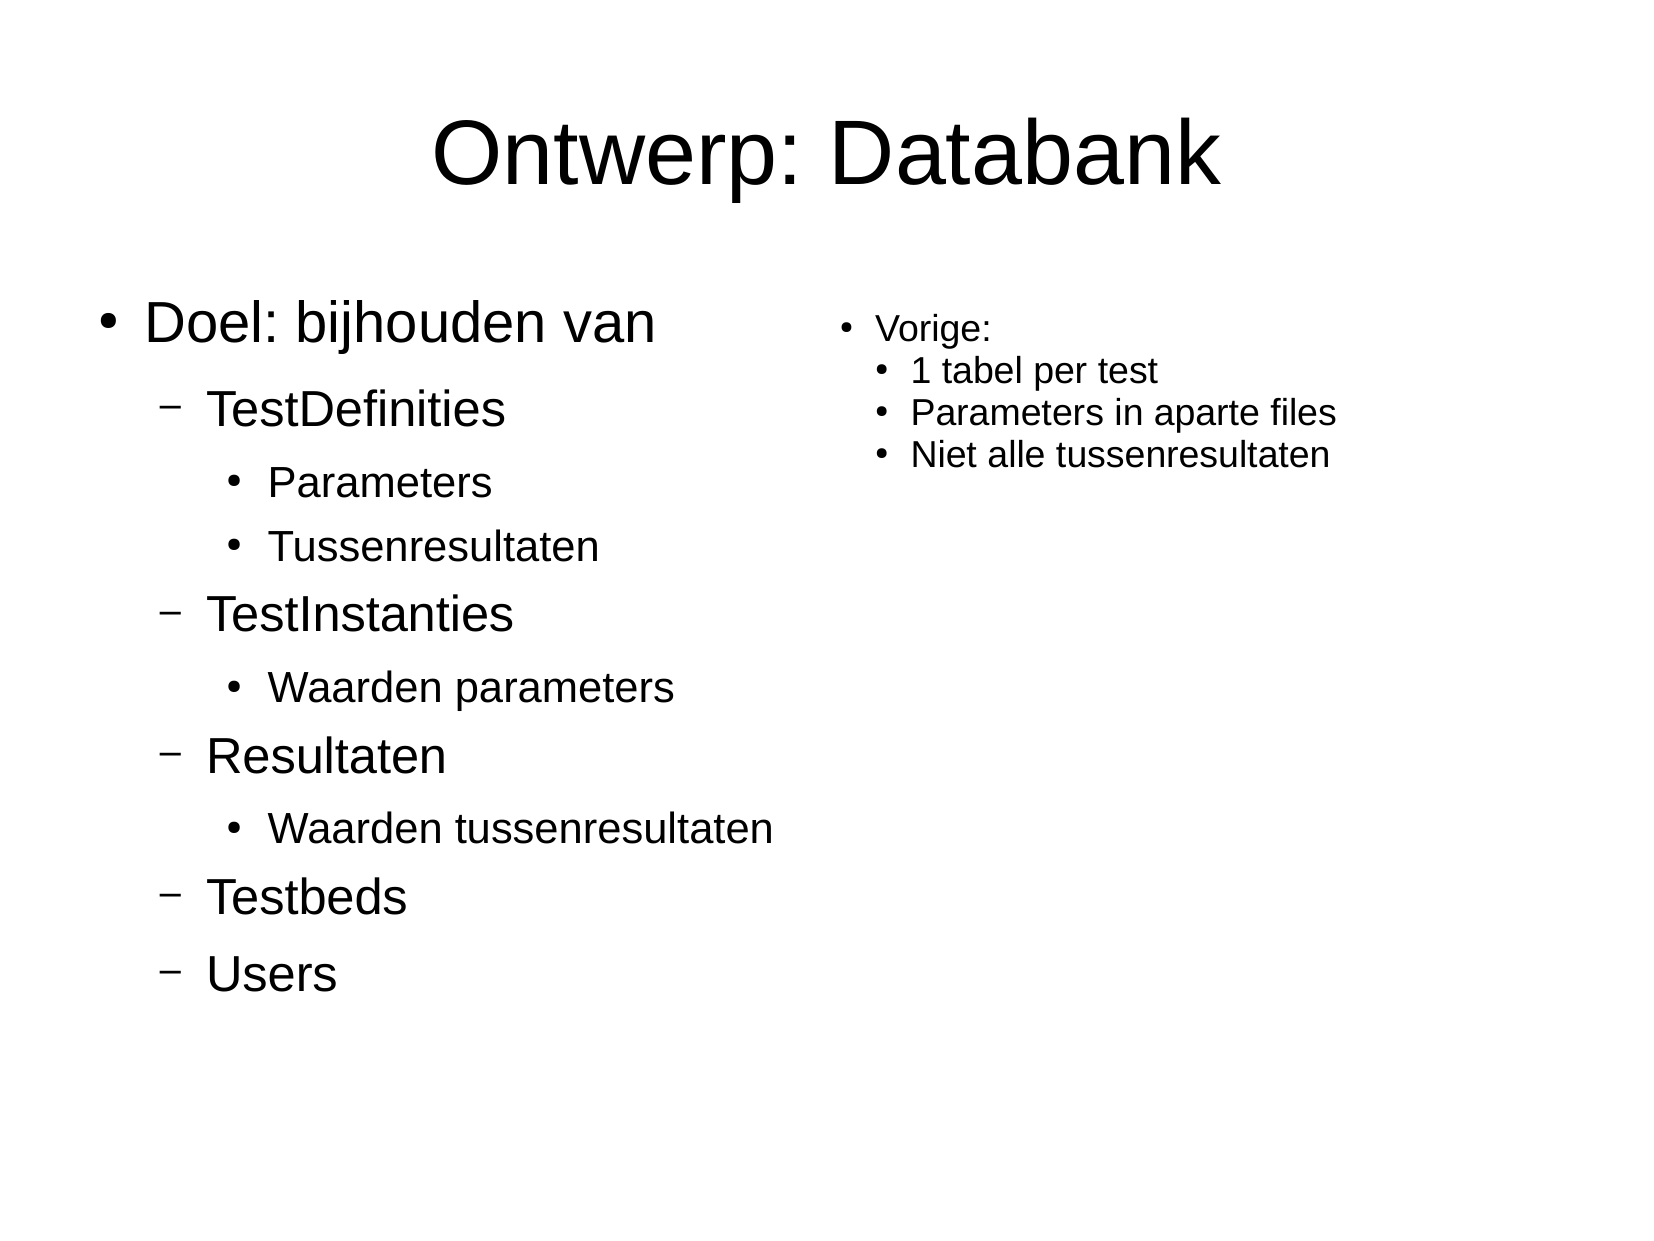

# Ontwerp: Databank
Doel: bijhouden van
TestDefinities
Parameters
Tussenresultaten
TestInstanties
Waarden parameters
Resultaten
Waarden tussenresultaten
Testbeds
Users
Vorige:
1 tabel per test
Parameters in aparte files
Niet alle tussenresultaten